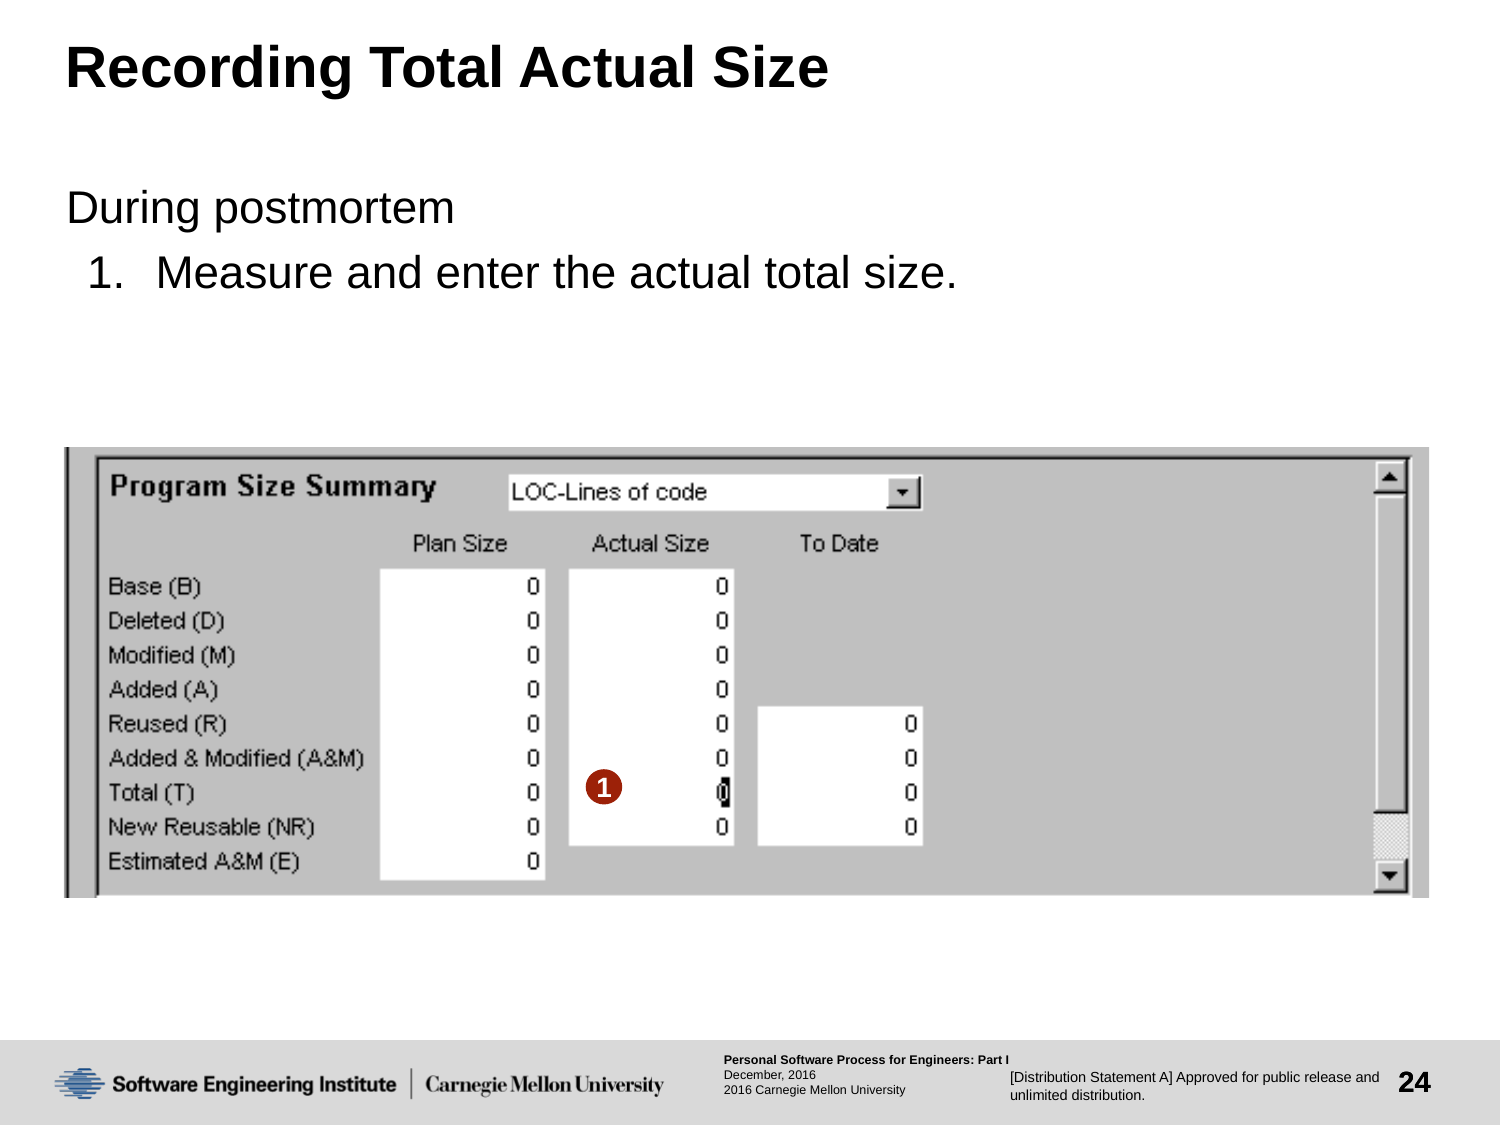

# Recording Total Actual Size
During postmortem
Measure and enter the actual total size.